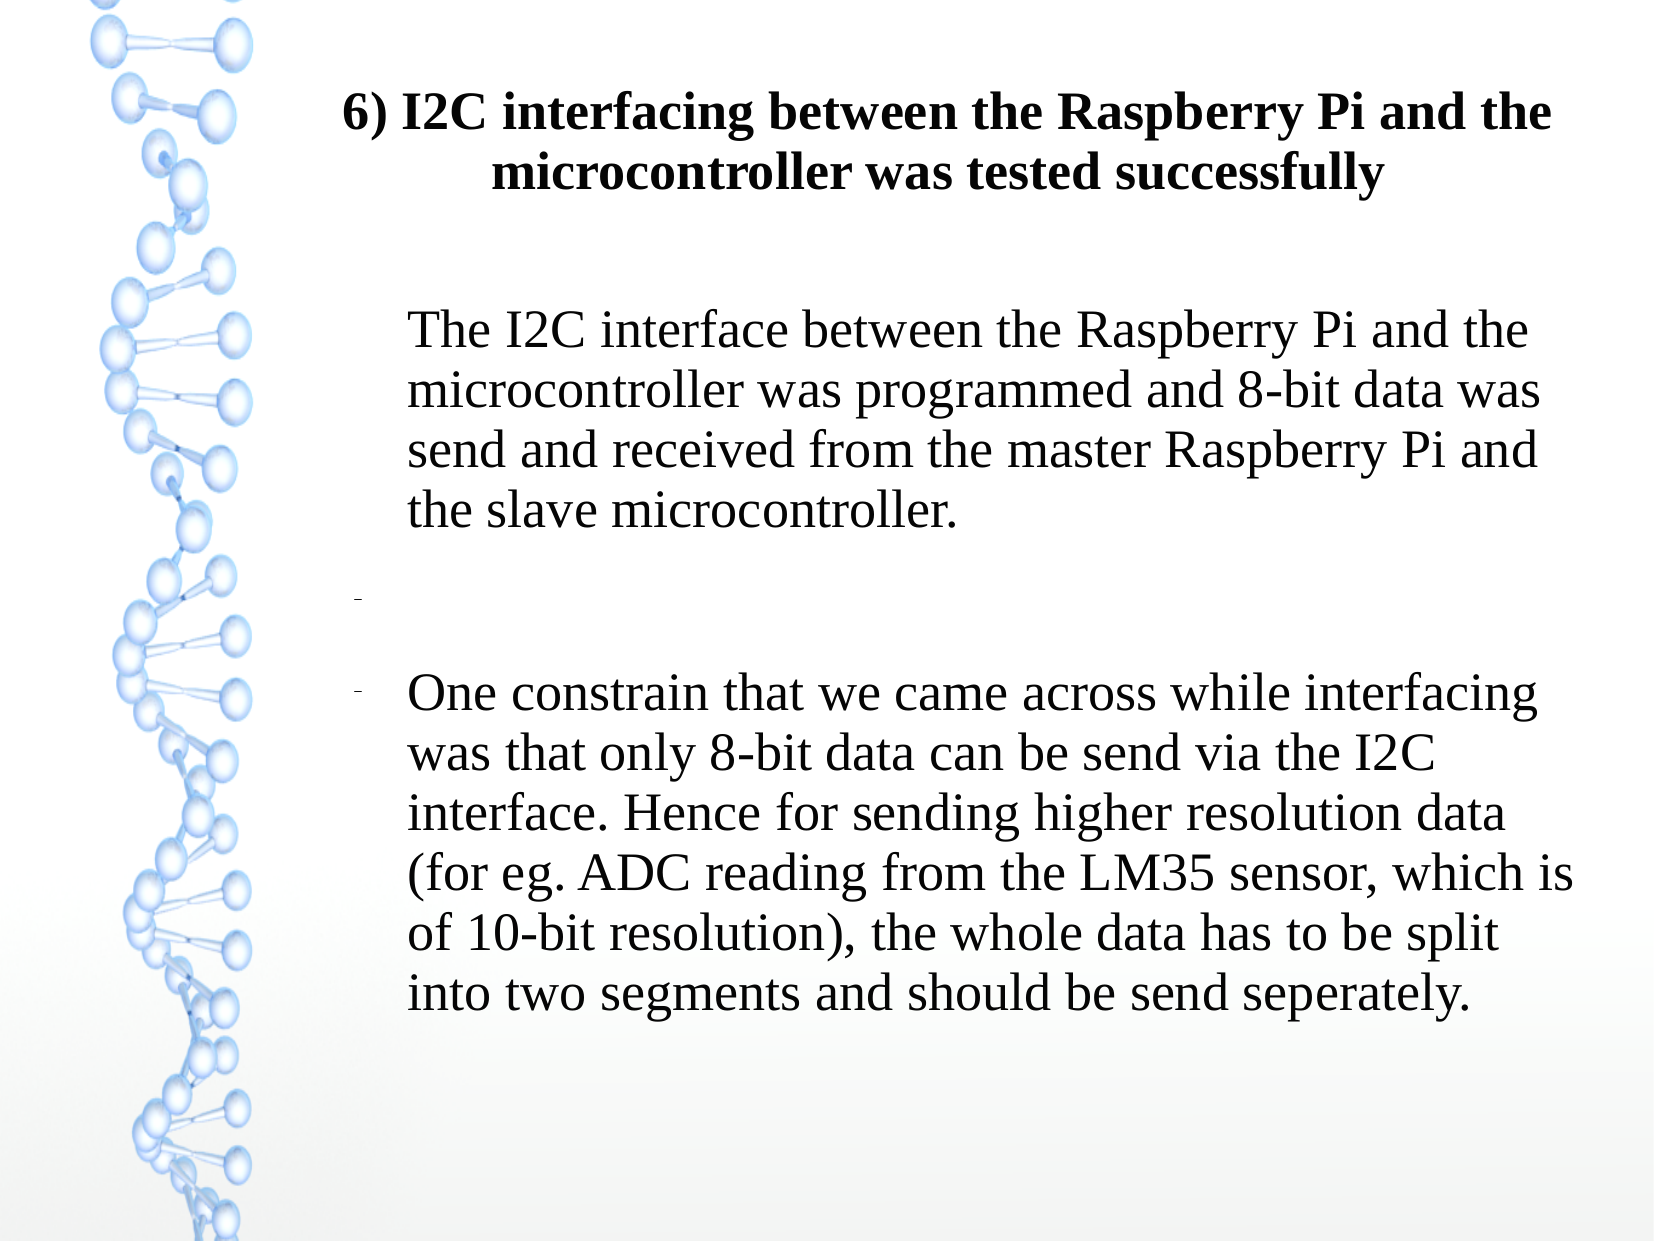

# 6) I2C interfacing between the Raspberry Pi and the microcontroller was tested successfully
The I2C interface between the Raspberry Pi and the microcontroller was programmed and 8-bit data was send and received from the master Raspberry Pi and the slave microcontroller.
One constrain that we came across while interfacing was that only 8-bit data can be send via the I2C interface. Hence for sending higher resolution data (for eg. ADC reading from the LM35 sensor, which is of 10-bit resolution), the whole data has to be split into two segments and should be send seperately.